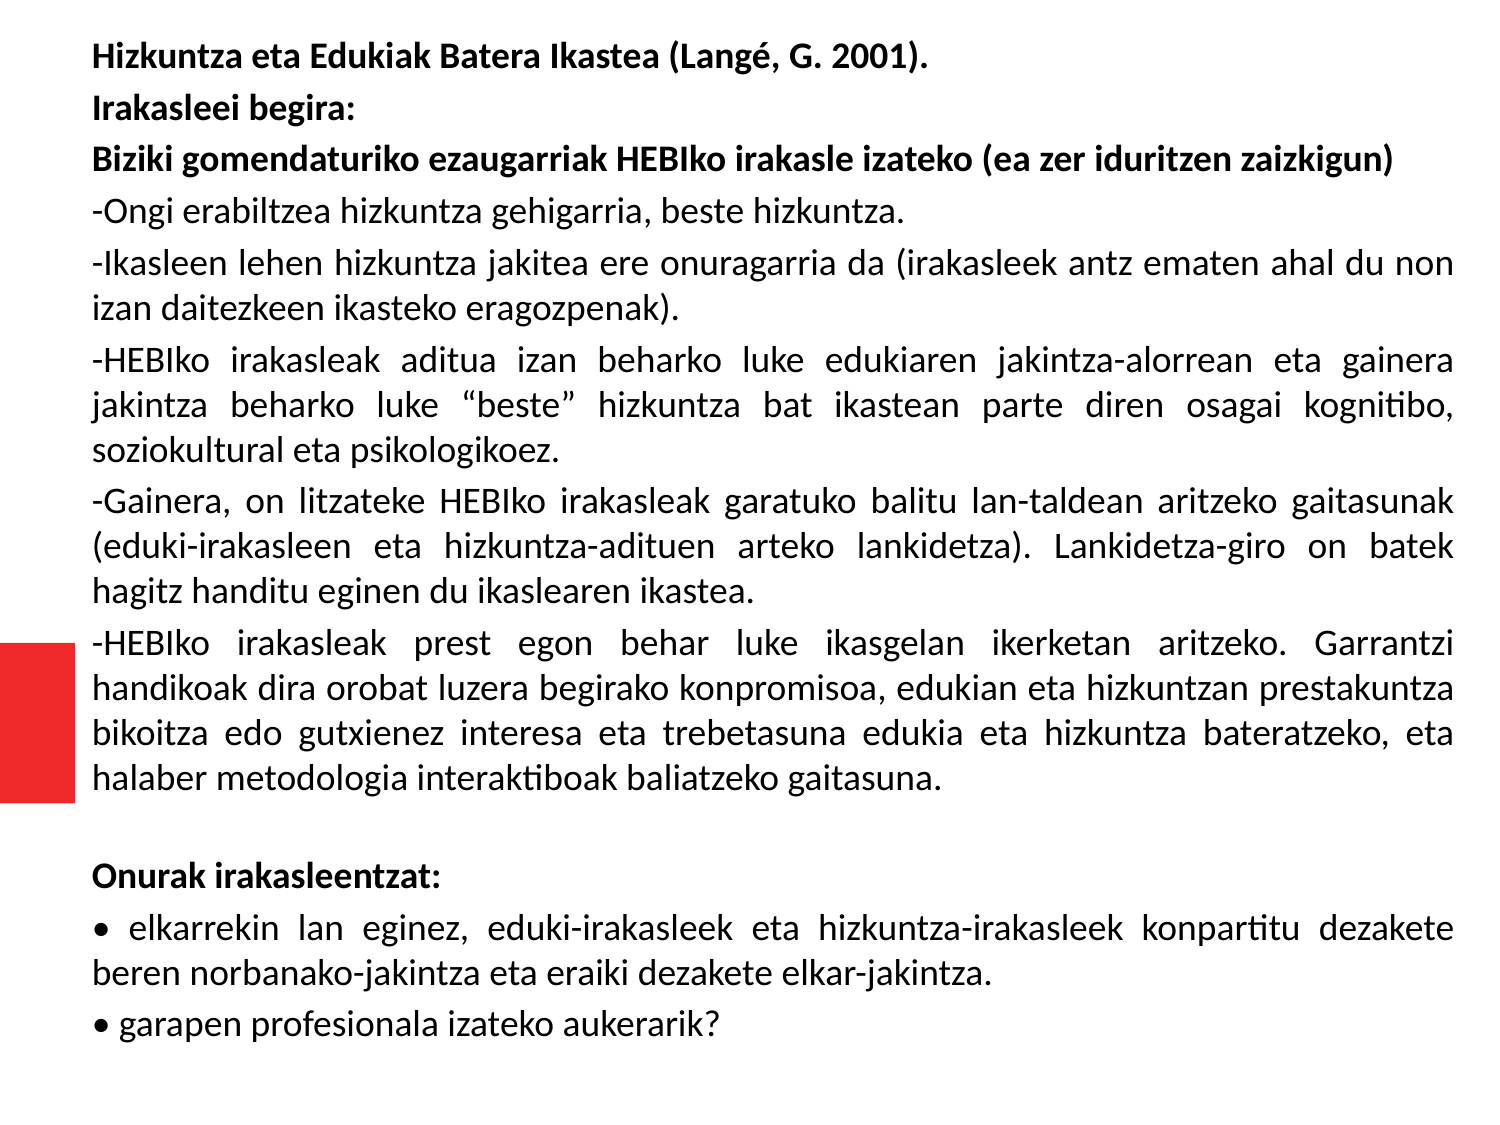

# Hizkuntza eta Edukiak Batera Ikastea (Langé, G. 2001).
Irakasleei begira:
Biziki gomendaturiko ezaugarriak HEBIko irakasle izateko (ea zer iduritzen zaizkigun)
-Ongi erabiltzea hizkuntza gehigarria, beste hizkuntza.
-Ikasleen lehen hizkuntza jakitea ere onuragarria da (irakasleek antz ematen ahal du non izan daitezkeen ikasteko eragozpenak).
-HEBIko irakasleak aditua izan beharko luke edukiaren jakintza-alorrean eta gainera jakintza beharko luke “beste” hizkuntza bat ikastean parte diren osagai kognitibo, soziokultural eta psikologikoez.
-Gainera, on litzateke HEBIko irakasleak garatuko balitu lan-taldean aritzeko gaitasunak (eduki-irakasleen eta hizkuntza-adituen arteko lankidetza). Lankidetza-giro on batek hagitz handitu eginen du ikaslearen ikastea.
-HEBIko irakasleak prest egon behar luke ikasgelan ikerketan aritzeko. Garrantzi handikoak dira orobat luzera begirako konpromisoa, edukian eta hizkuntzan prestakuntza bikoitza edo gutxienez interesa eta trebetasuna edukia eta hizkuntza bateratzeko, eta halaber metodologia interaktiboak baliatzeko gaitasuna.
Onurak irakasleentzat:
• elkarrekin lan eginez, eduki-irakasleek eta hizkuntza-irakasleek konpartitu dezakete beren norbanako-jakintza eta eraiki dezakete elkar-jakintza.
• garapen profesionala izateko aukerarik?